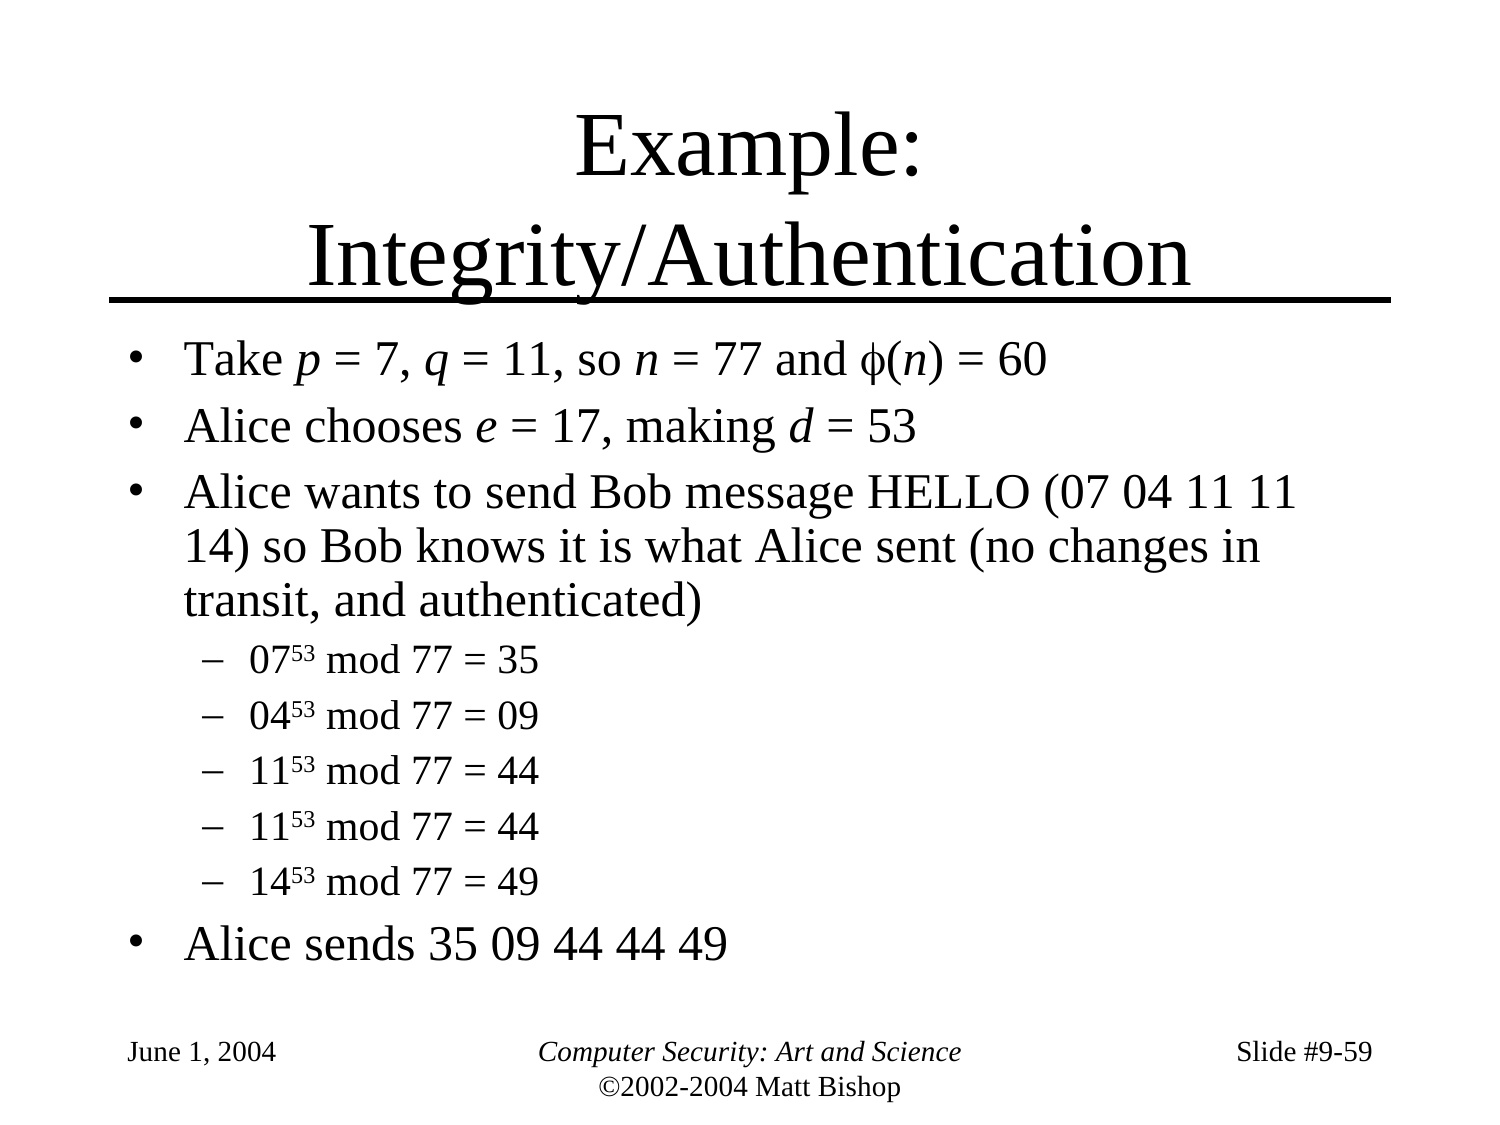

# Example: Integrity/Authentication
Take p = 7, q = 11, so n = 77 and (n) = 60
Alice chooses e = 17, making d = 53
Alice wants to send Bob message HELLO (07 04 11 11 14) so Bob knows it is what Alice sent (no changes in transit, and authenticated)
0753 mod 77 = 35
0453 mod 77 = 09
1153 mod 77 = 44
1153 mod 77 = 44
1453 mod 77 = 49
Alice sends 35 09 44 44 49
June 1, 2004
Computer Security: Art and Science
59